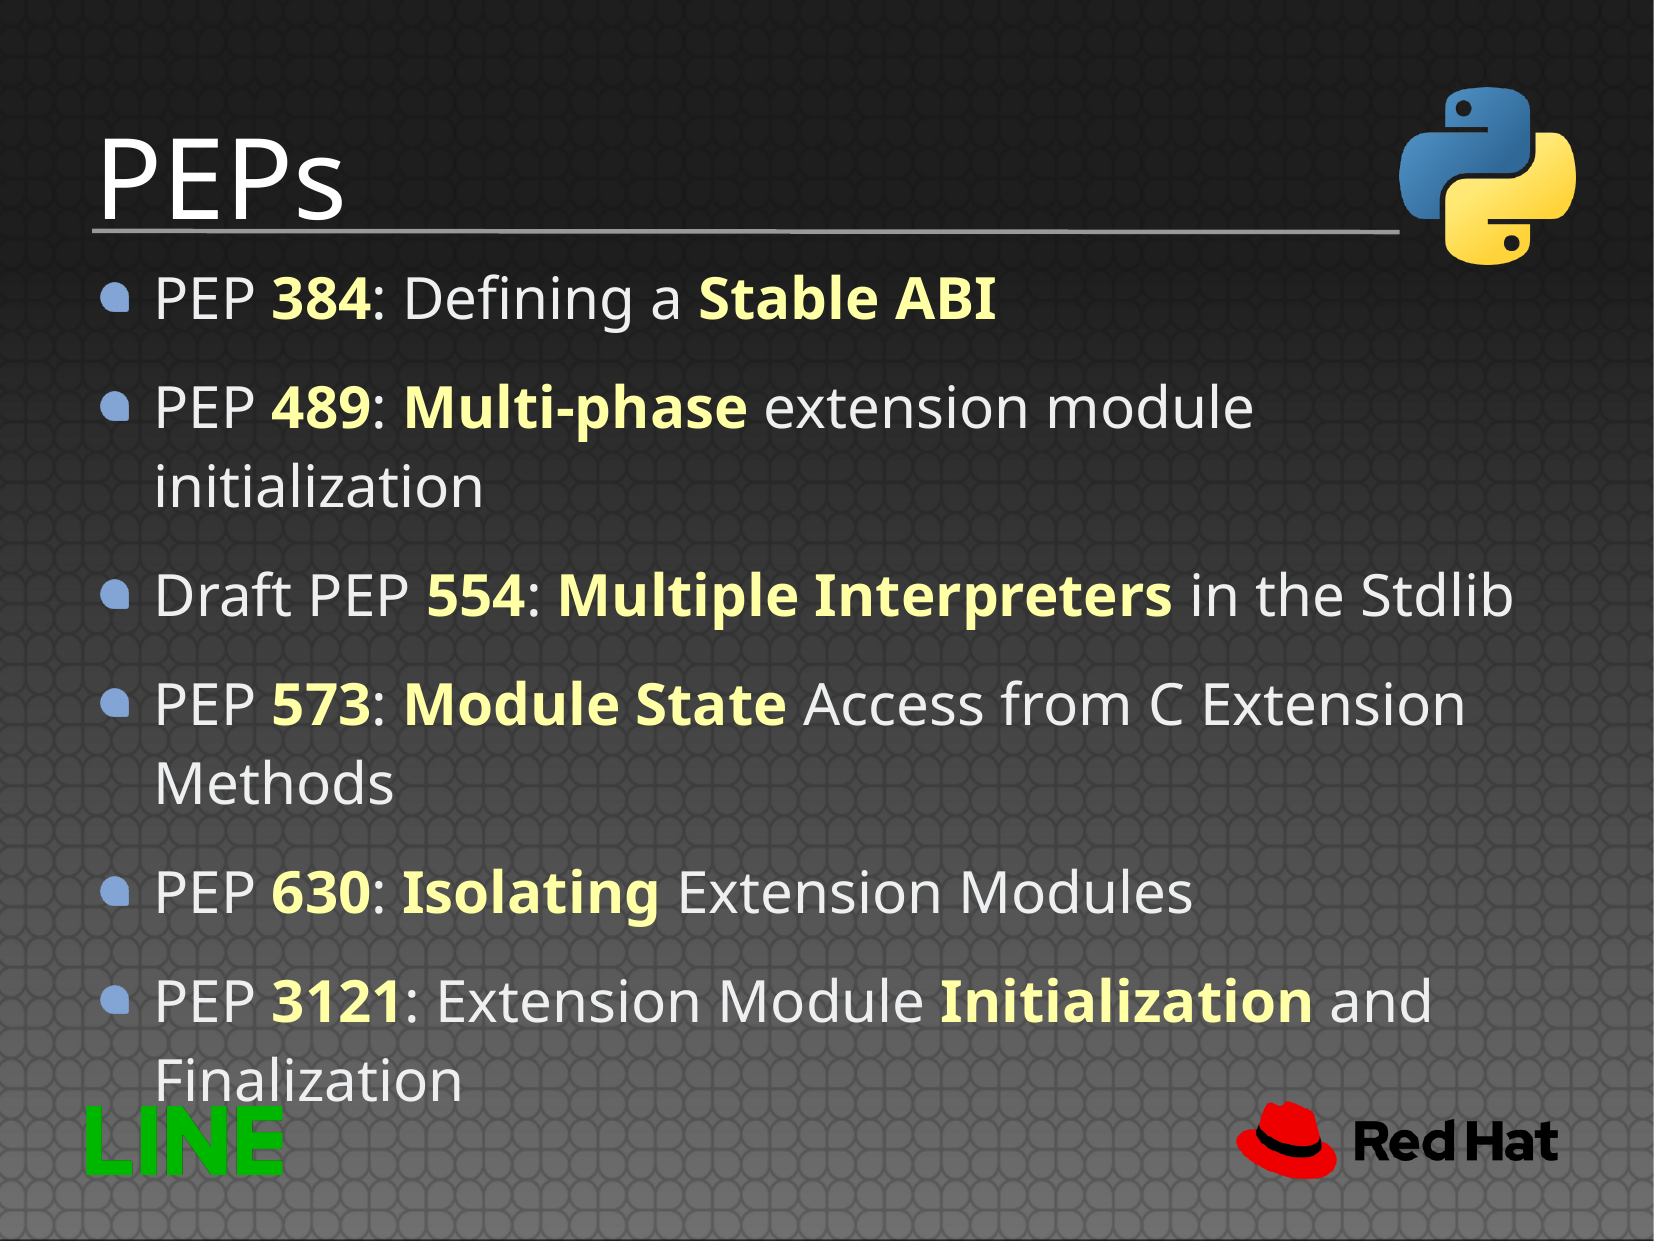

PEPs
# PEP 384: Defining a Stable ABI
PEP 489: Multi-phase extension module initialization
Draft PEP 554: Multiple Interpreters in the Stdlib
PEP 573: Module State Access from C Extension Methods
PEP 630: Isolating Extension Modules
PEP 3121: Extension Module Initialization and Finalization